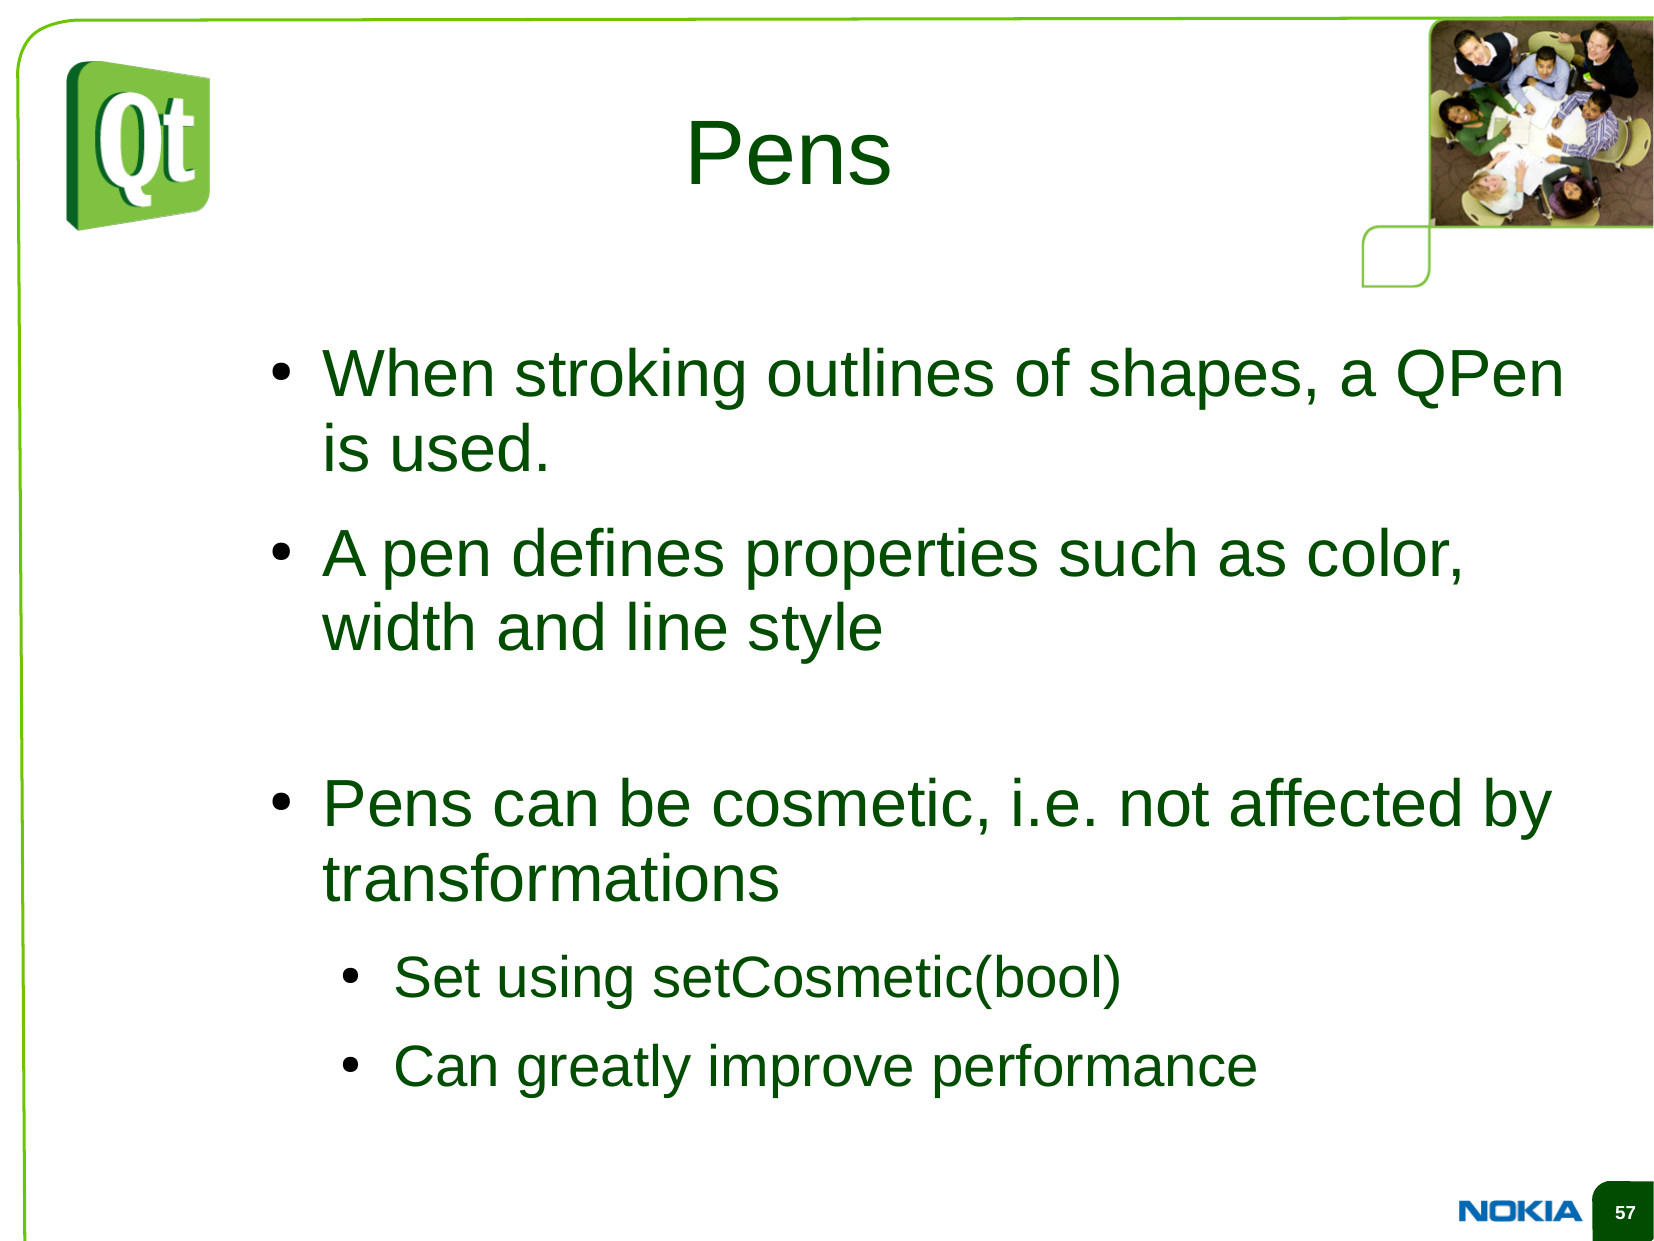

# Pens
When stroking outlines of shapes, a QPen is used.
A pen defines properties such as color, width and line style
Pens can be cosmetic, i.e. not affected by transformations
Set using setCosmetic(bool)
Can greatly improve performance